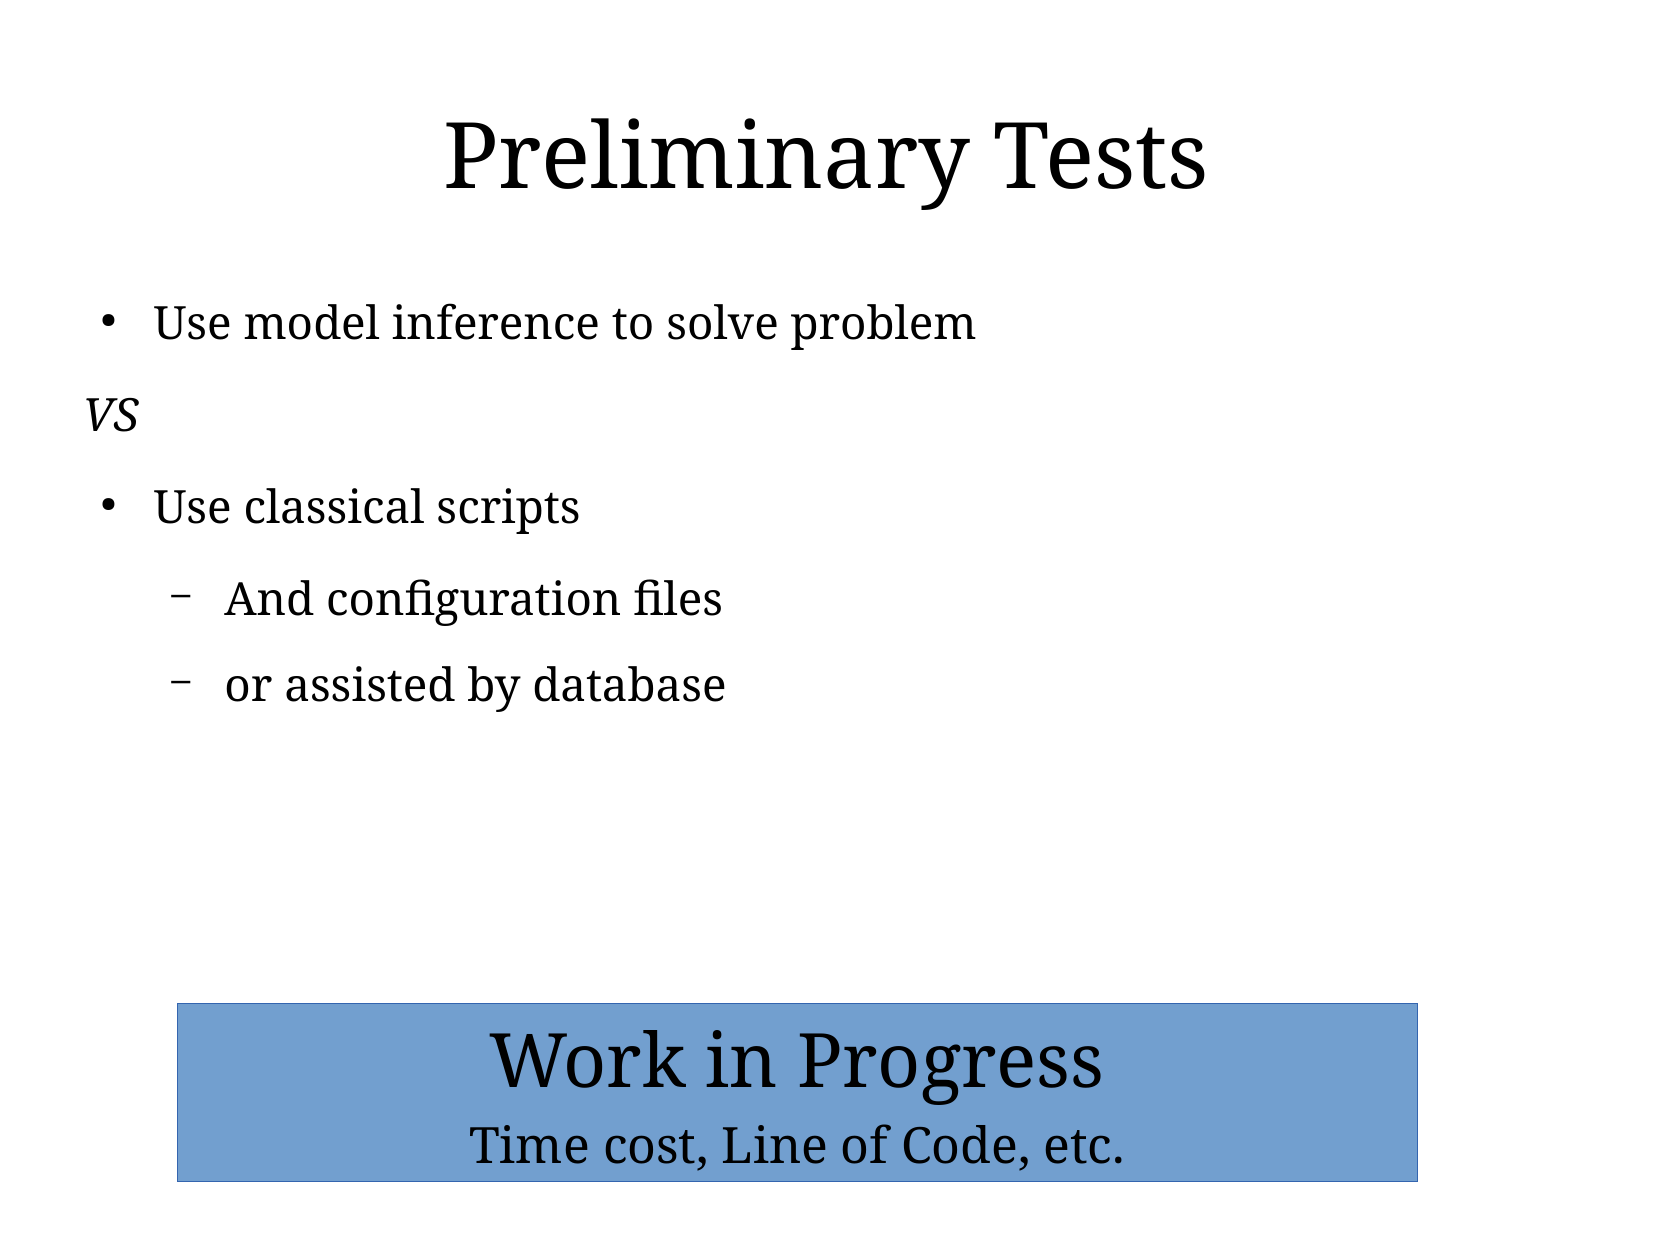

# Preliminary Tests
Use model inference to solve problem
VS
Use classical scripts
And configuration files
or assisted by database
Work in Progress
Time cost, Line of Code, etc.